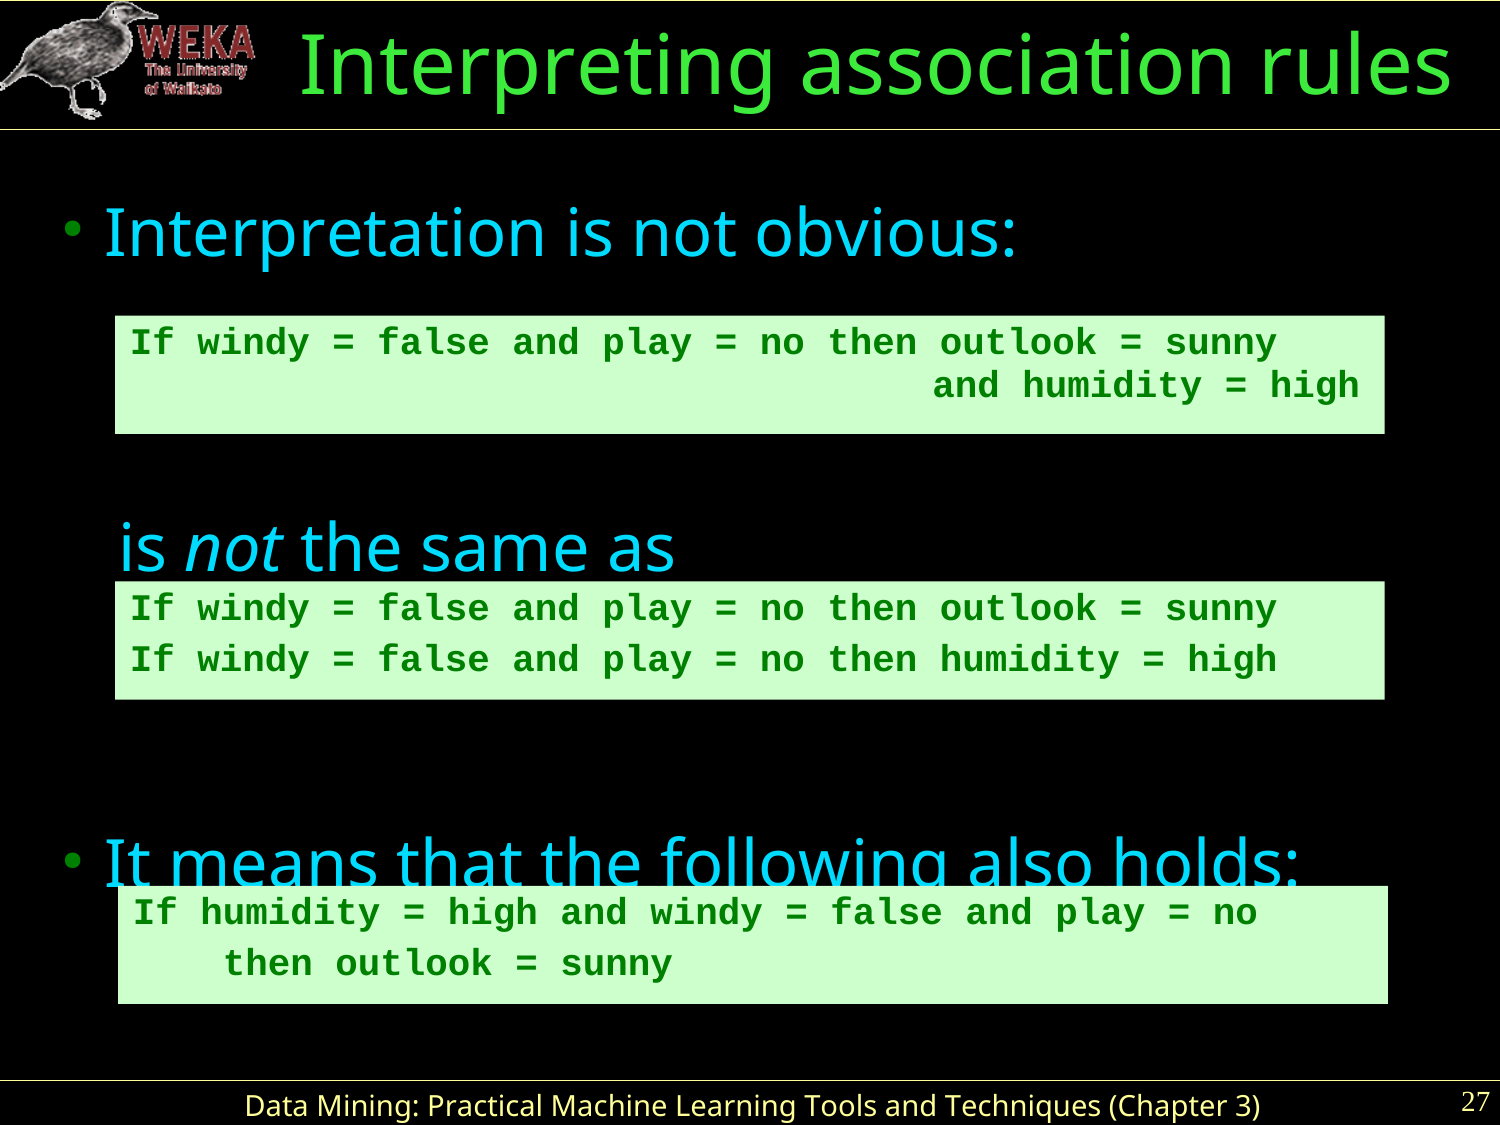

# Interpreting association rules
Interpretation is not obvious:
	is not the same as
It means that the following also holds:
If windy = false and play = no then outlook = sunny 					 and humidity = high
If windy = false and play = no then outlook = sunny
If windy = false and play = no then humidity = high
If humidity = high and windy = false and play = no
 then outlook = sunny
Data Mining: Practical Machine Learning Tools and Techniques (Chapter 3)
27